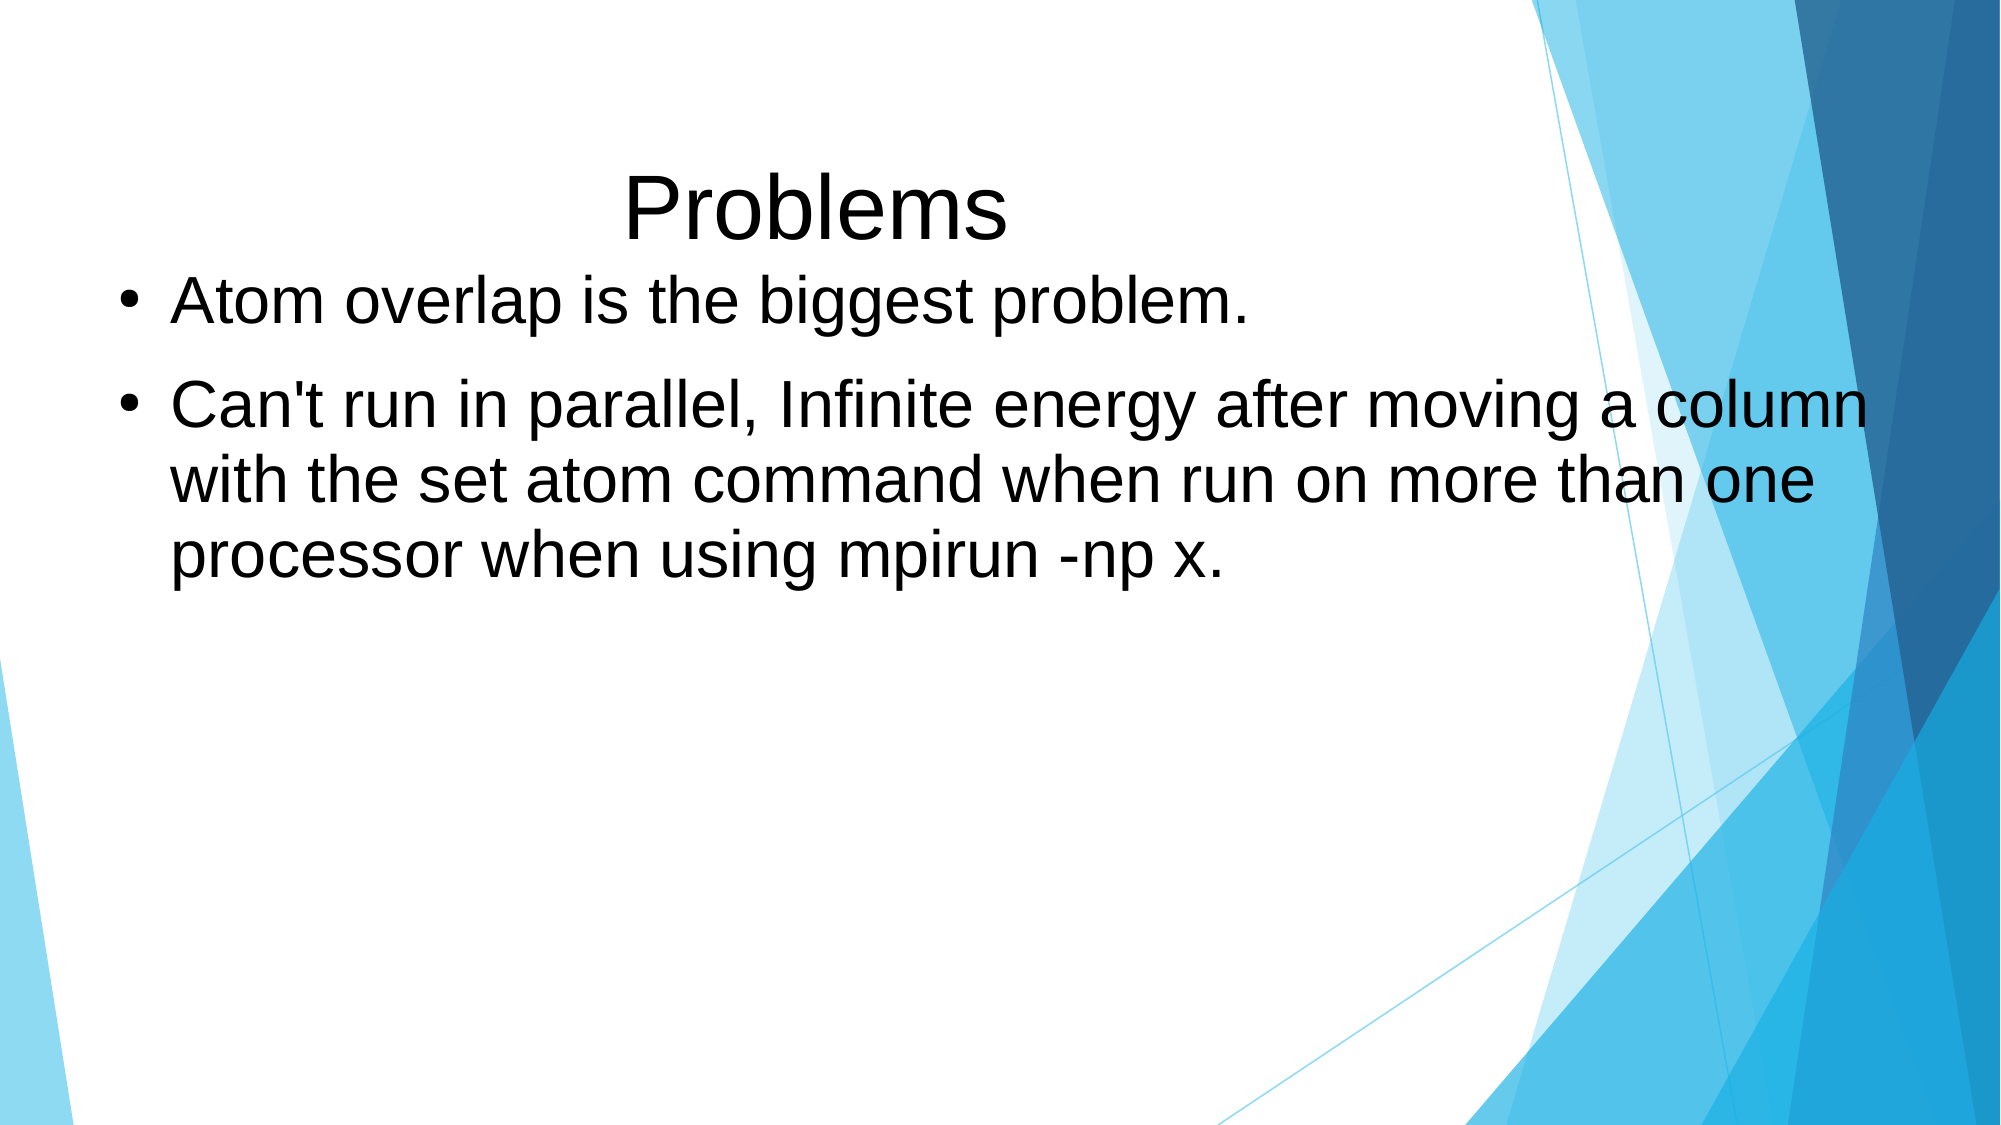

# Problems
Atom overlap is the biggest problem.
Can't run in parallel, Infinite energy after moving a column with the set atom command when run on more than one processor when using mpirun -np x.